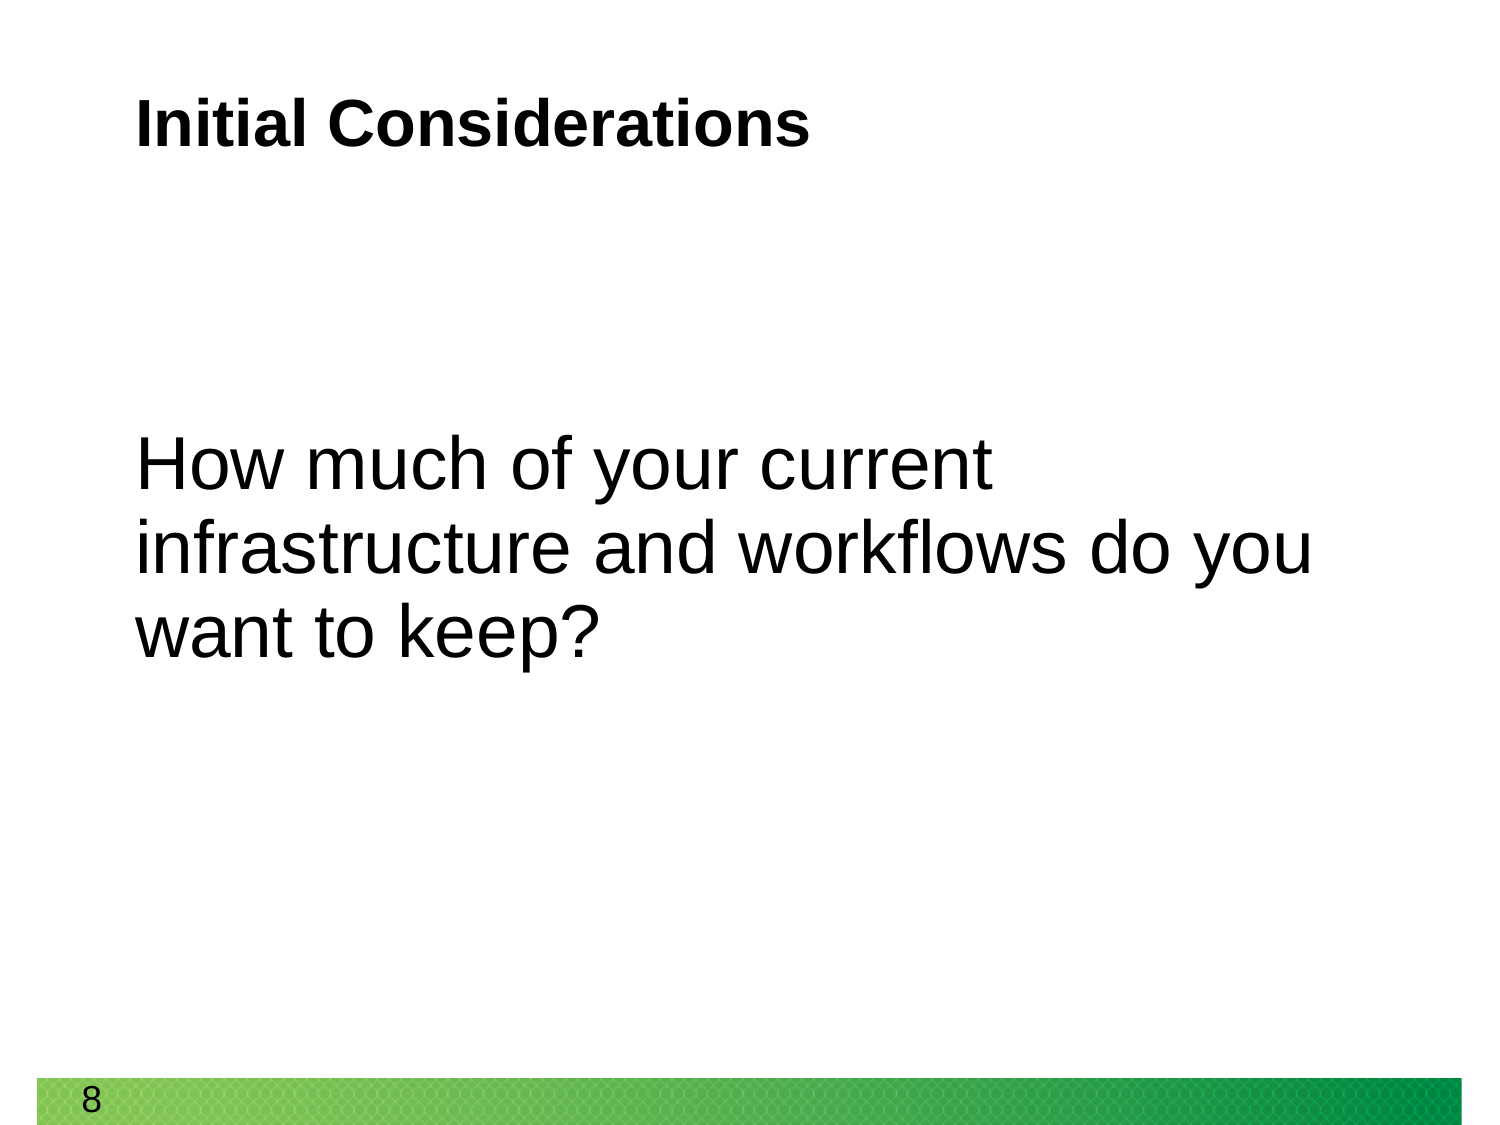

# Initial Considerations
How much of your current infrastructure and workflows do you want to keep?